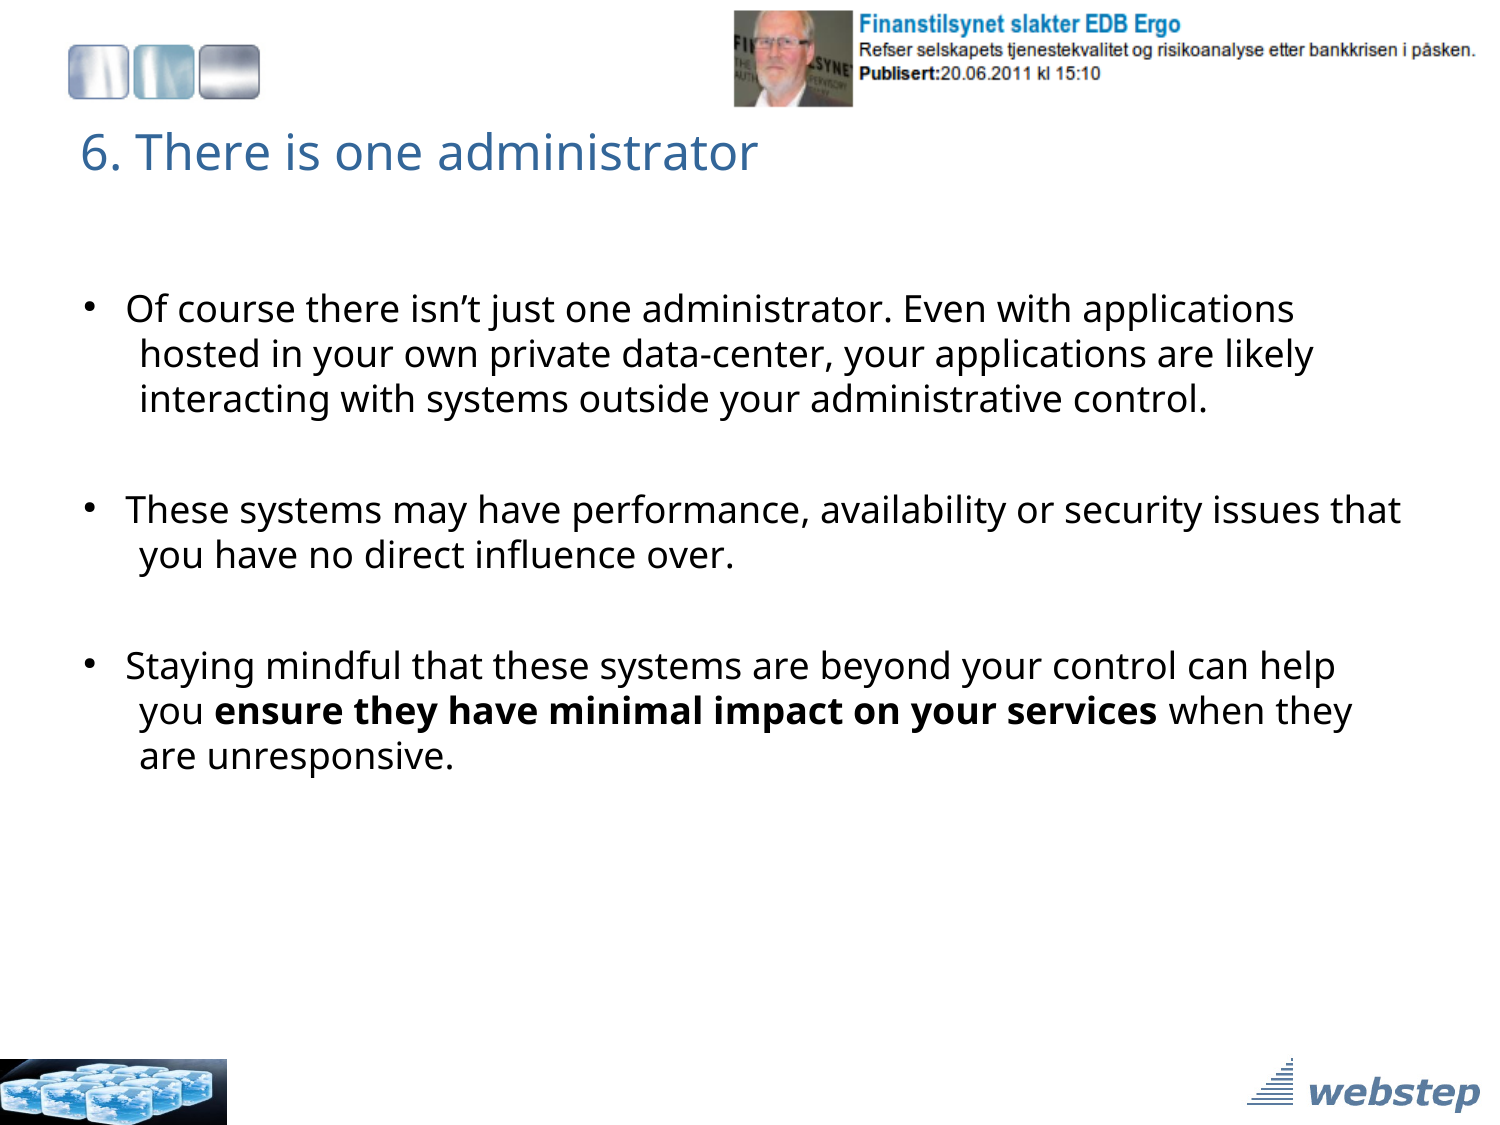

# 6. There is one administrator
 Of course there isn’t just one administrator. Even with applications hosted in your own private data-center, your applications are likely interacting with systems outside your administrative control.
 These systems may have performance, availability or security issues that you have no direct influence over.
 Staying mindful that these systems are beyond your control can help you ensure they have minimal impact on your services when they are unresponsive.